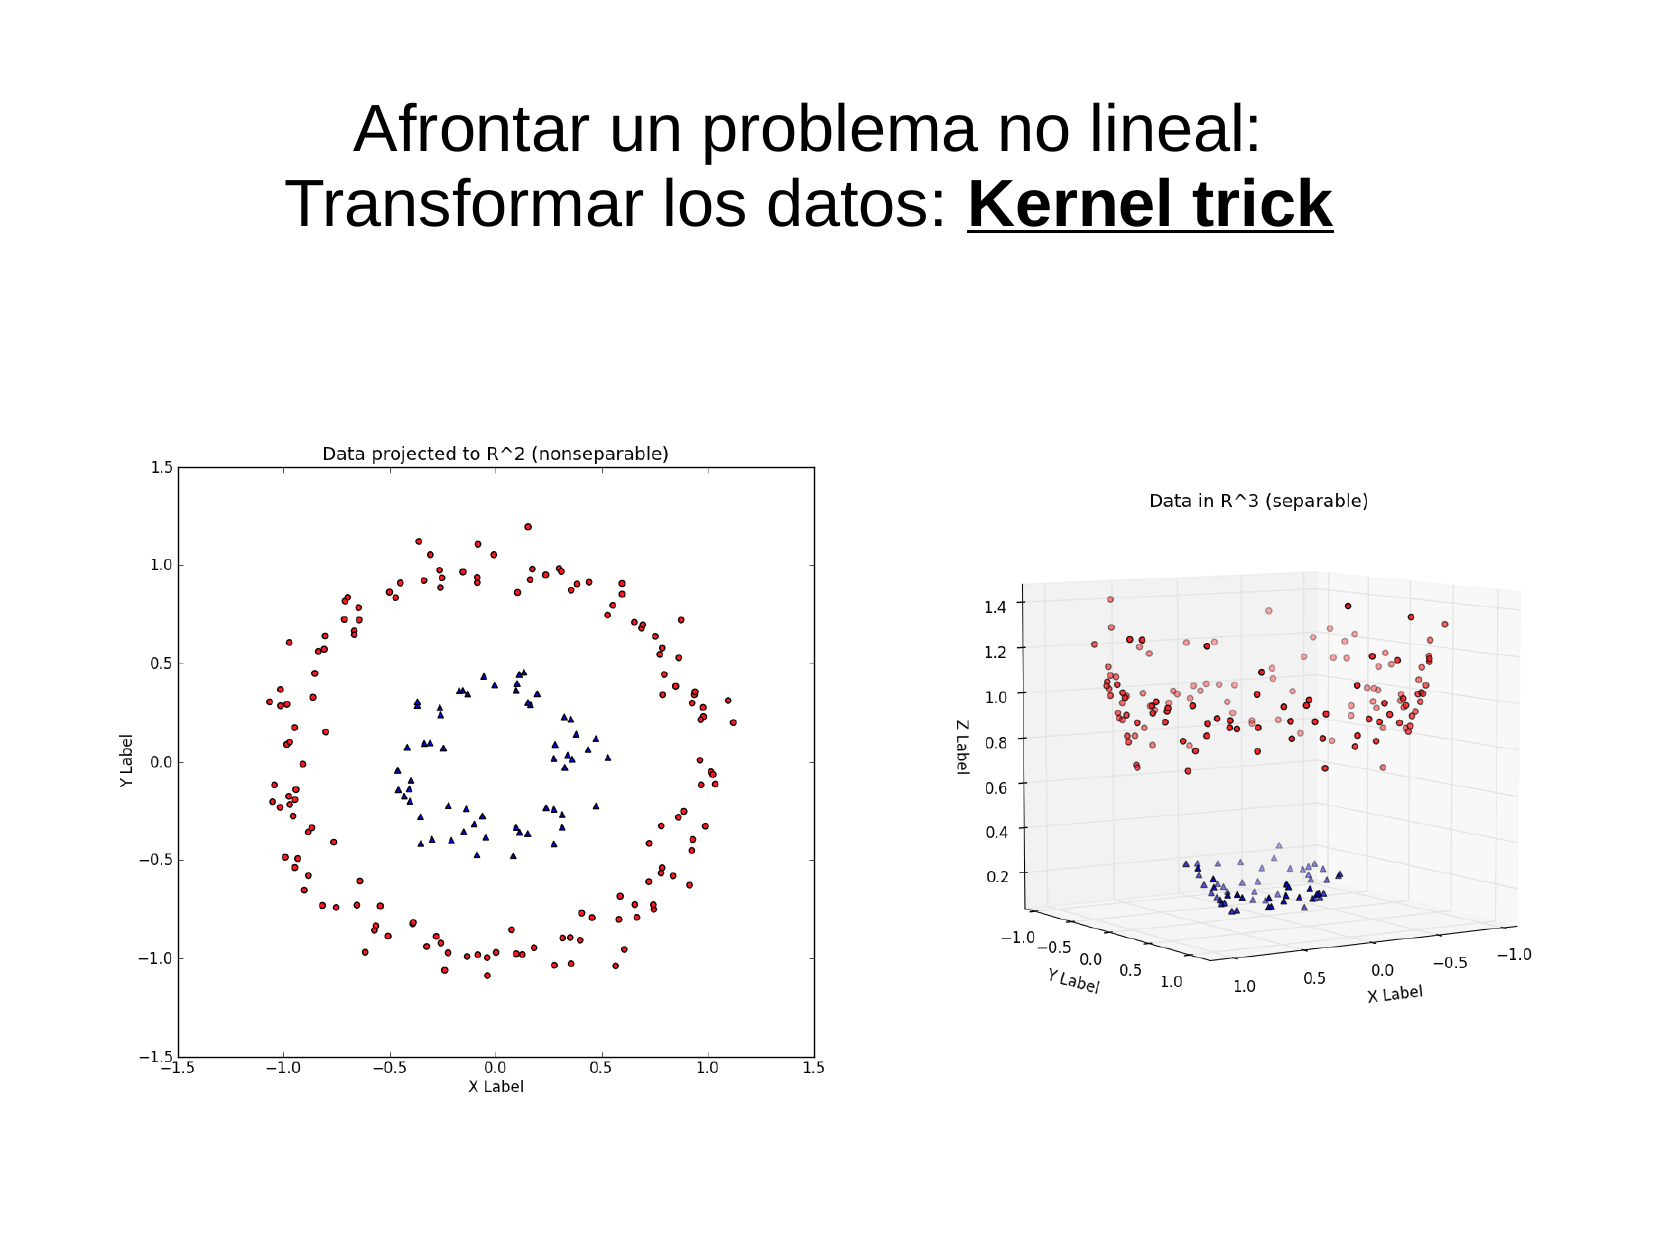

# Afrontar un problema no lineal: Transformar los datos: Kernel trick